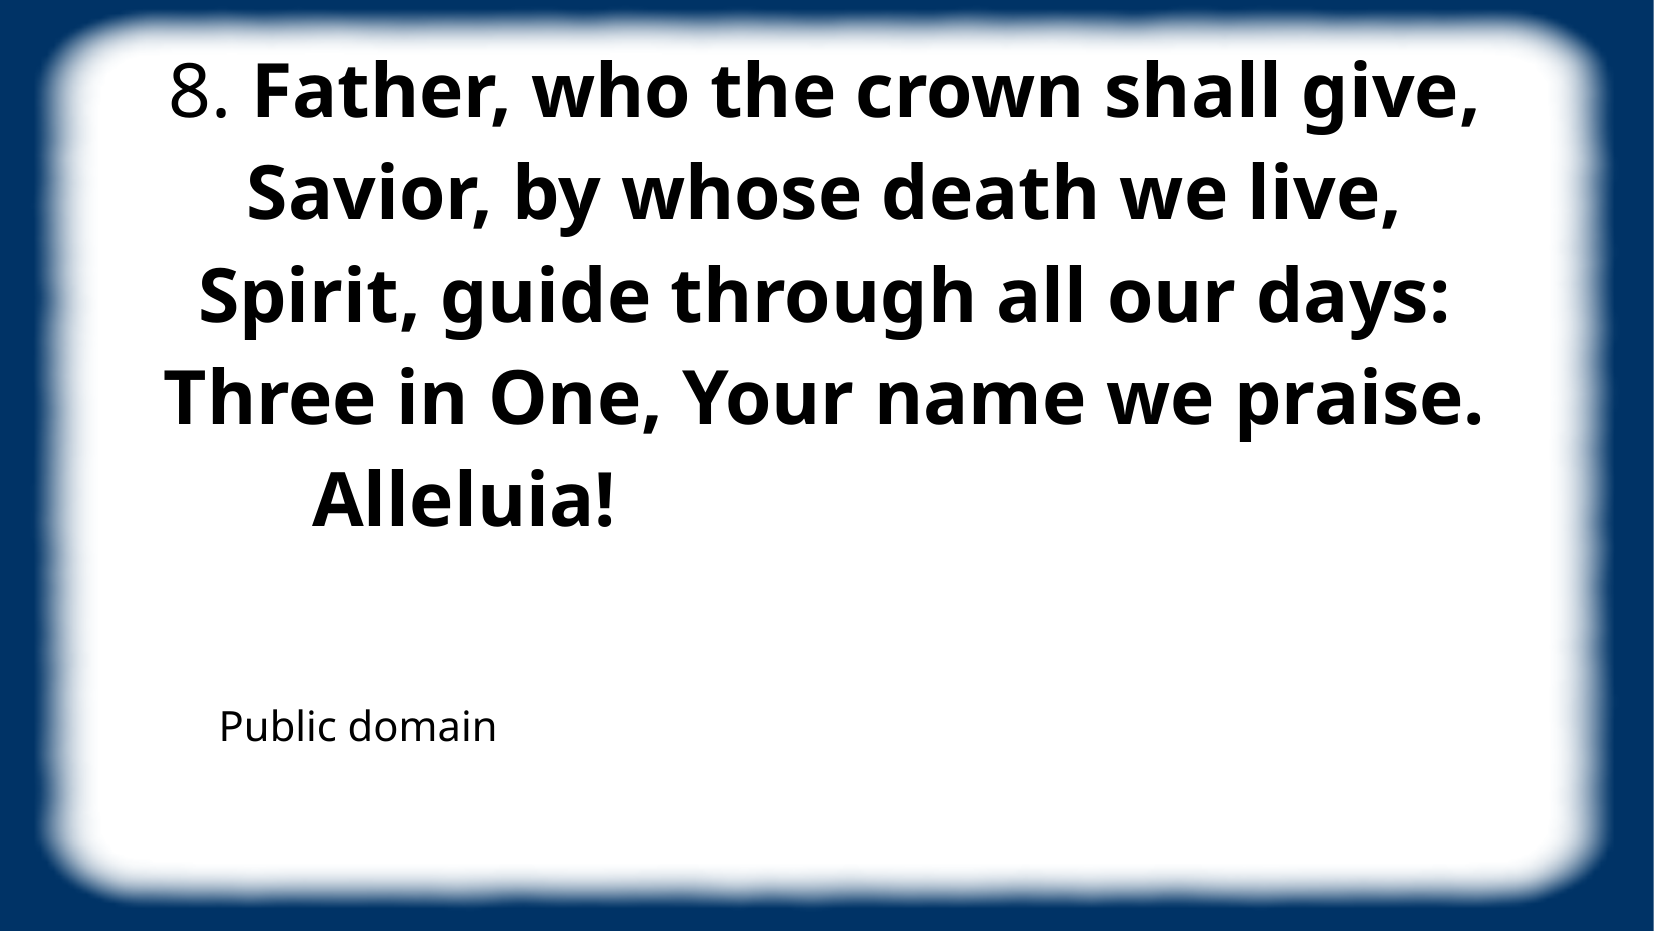

8. Father, who the crown shall give,
Savior, by whose death we live,
Spirit, guide through all our days:
Three in One, Your name we praise.
Alleluia!
 Public domain